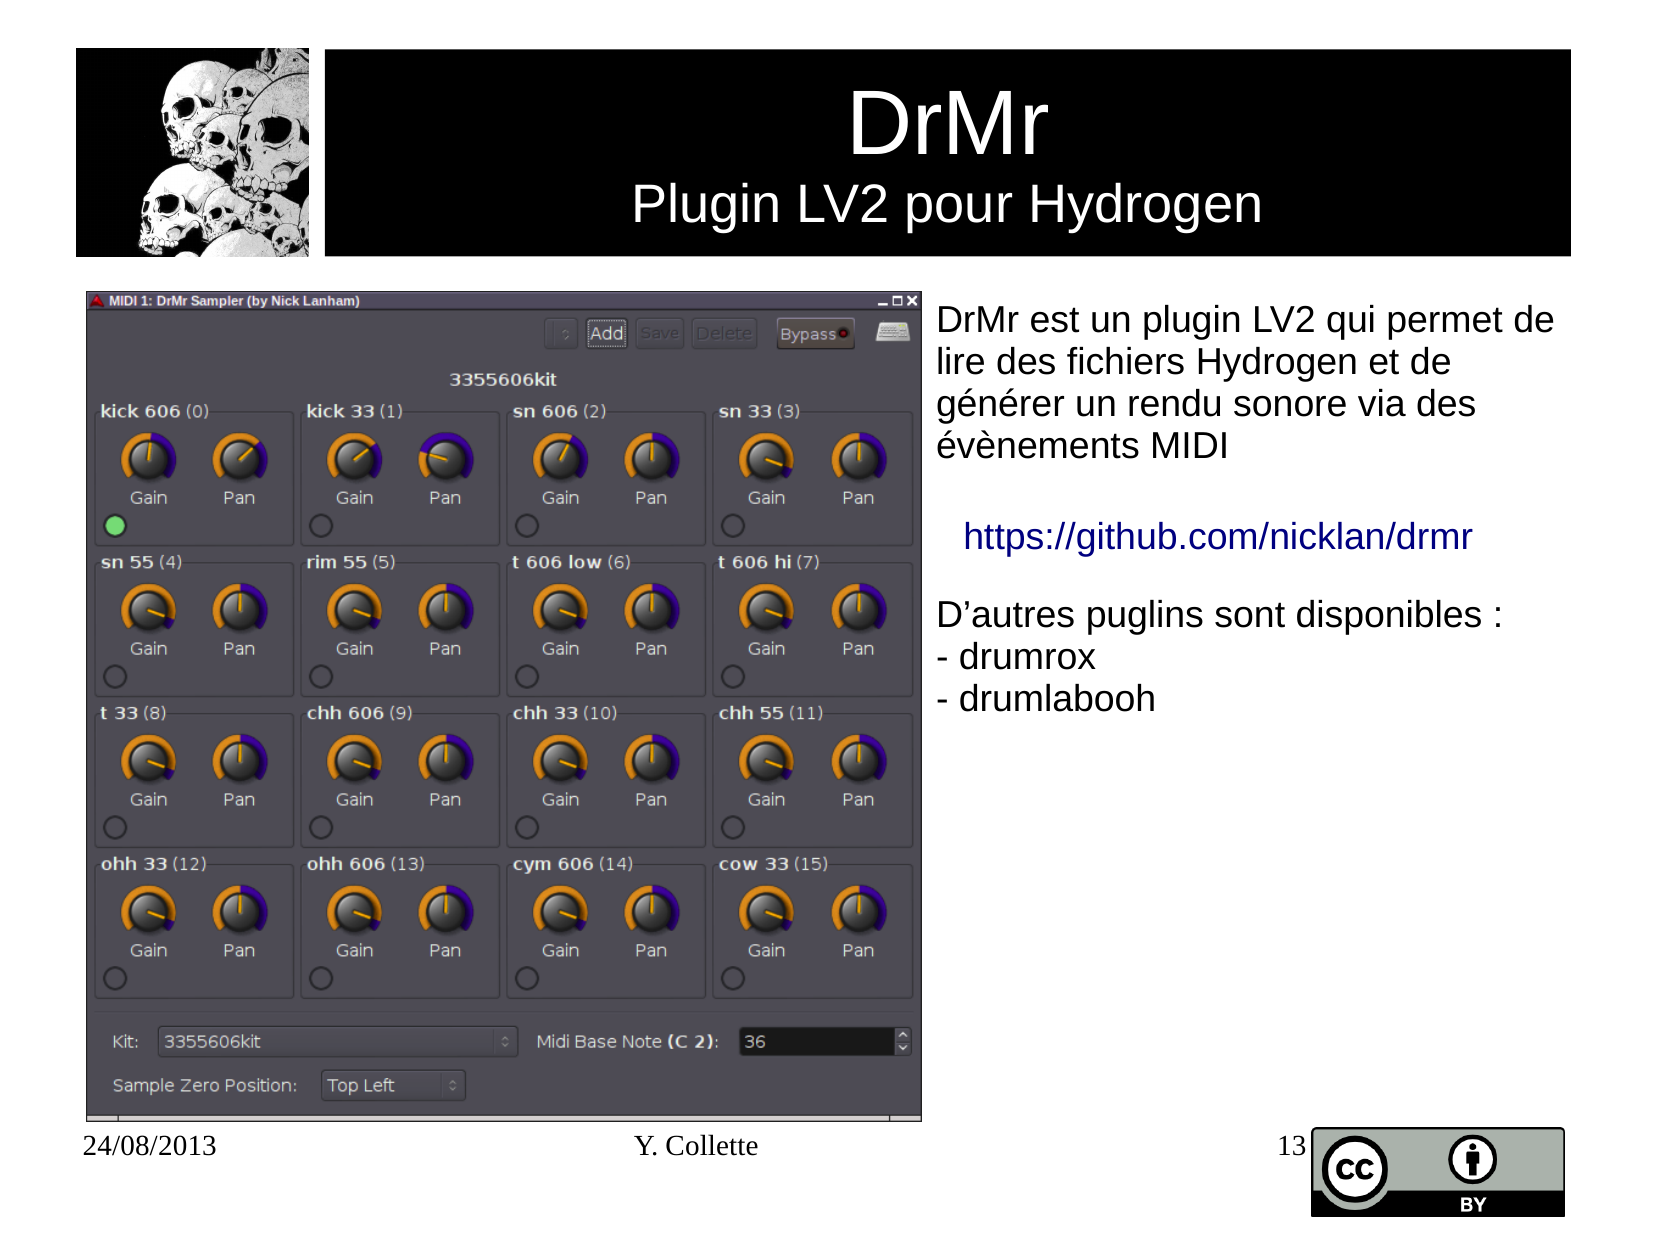

# DrMr Plugin LV2 pour Hydrogen
DrMr est un plugin LV2 qui permet de lire des fichiers Hydrogen et de générer un rendu sonore via des évènements MIDI
https://github.com/nicklan/drmr
D’autres puglins sont disponibles :
- drumrox
- drumlabooh
Y. Collette
13